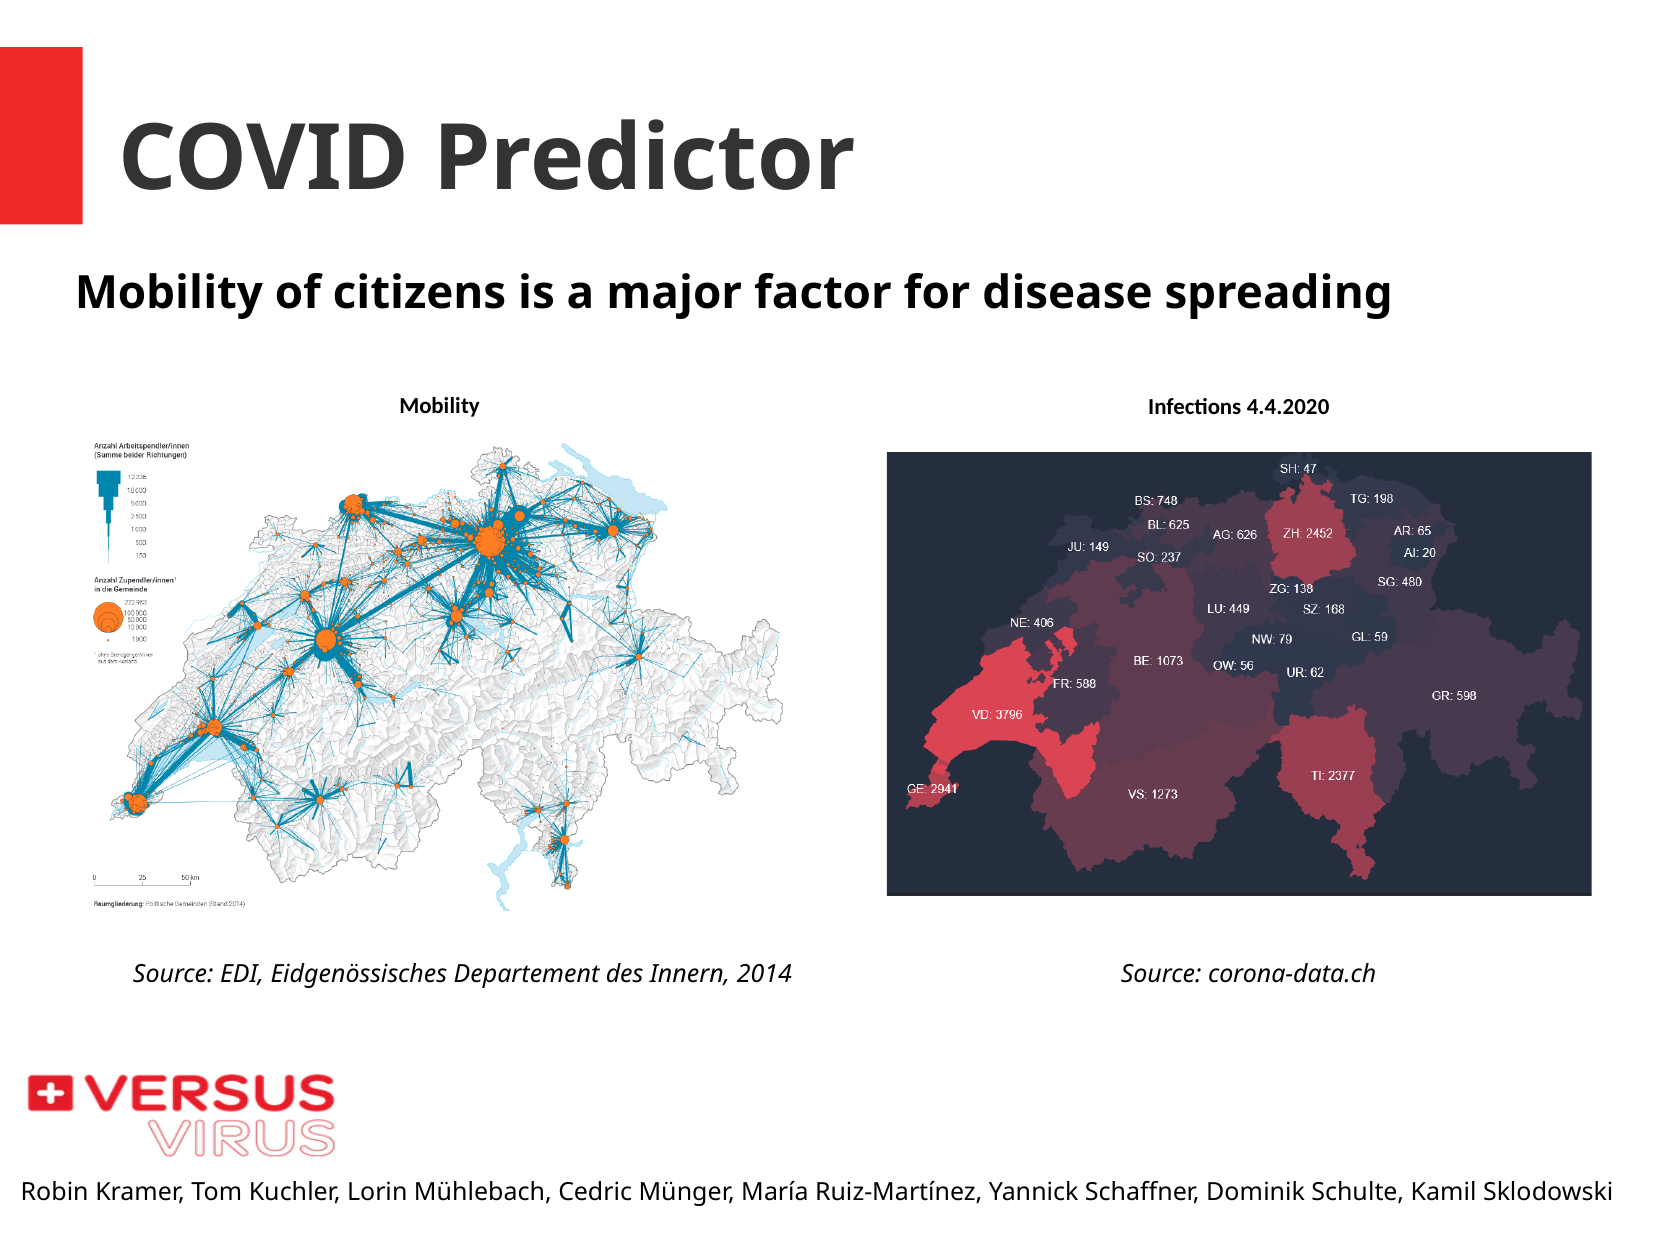

# COVID Predictor
Mobility of citizens is a major factor for disease spreading
Mobility
Infections 4.4.2020
Source: EDI, Eidgenössisches Departement des Innern, 2014
Source: corona-data.ch
Robin Kramer, Tom Kuchler, Lorin Mühlebach, Cedric Münger, María Ruiz-Martínez, Yannick Schaffner, Dominik Schulte, Kamil Sklodowski